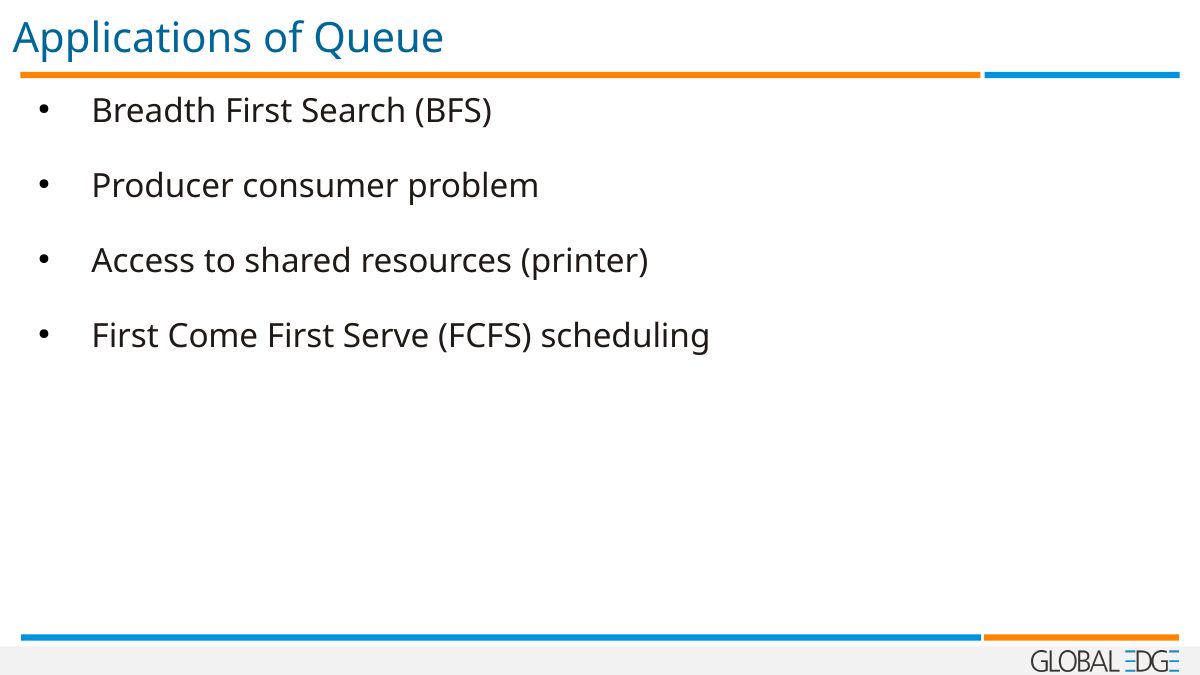

# Applications of Queue
Breadth First Search (BFS)
Producer consumer problem
Access to shared resources (printer)
First Come First Serve (FCFS) scheduling